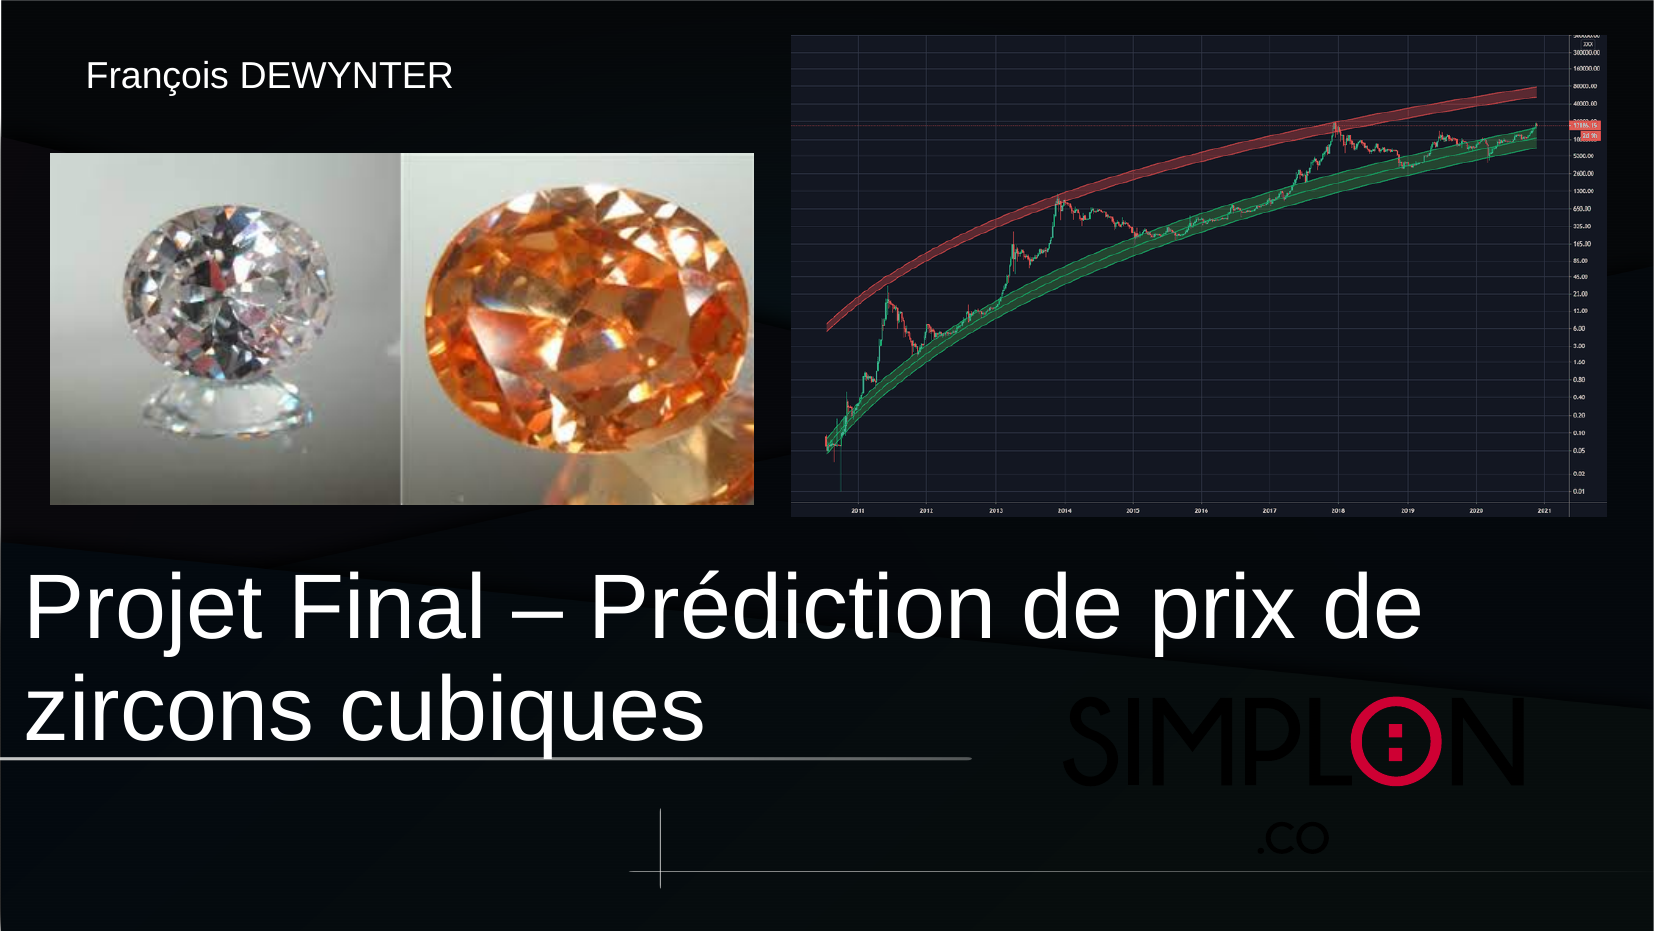

François DEWYNTER
# Projet Final – Prédiction de prix de zircons cubiques